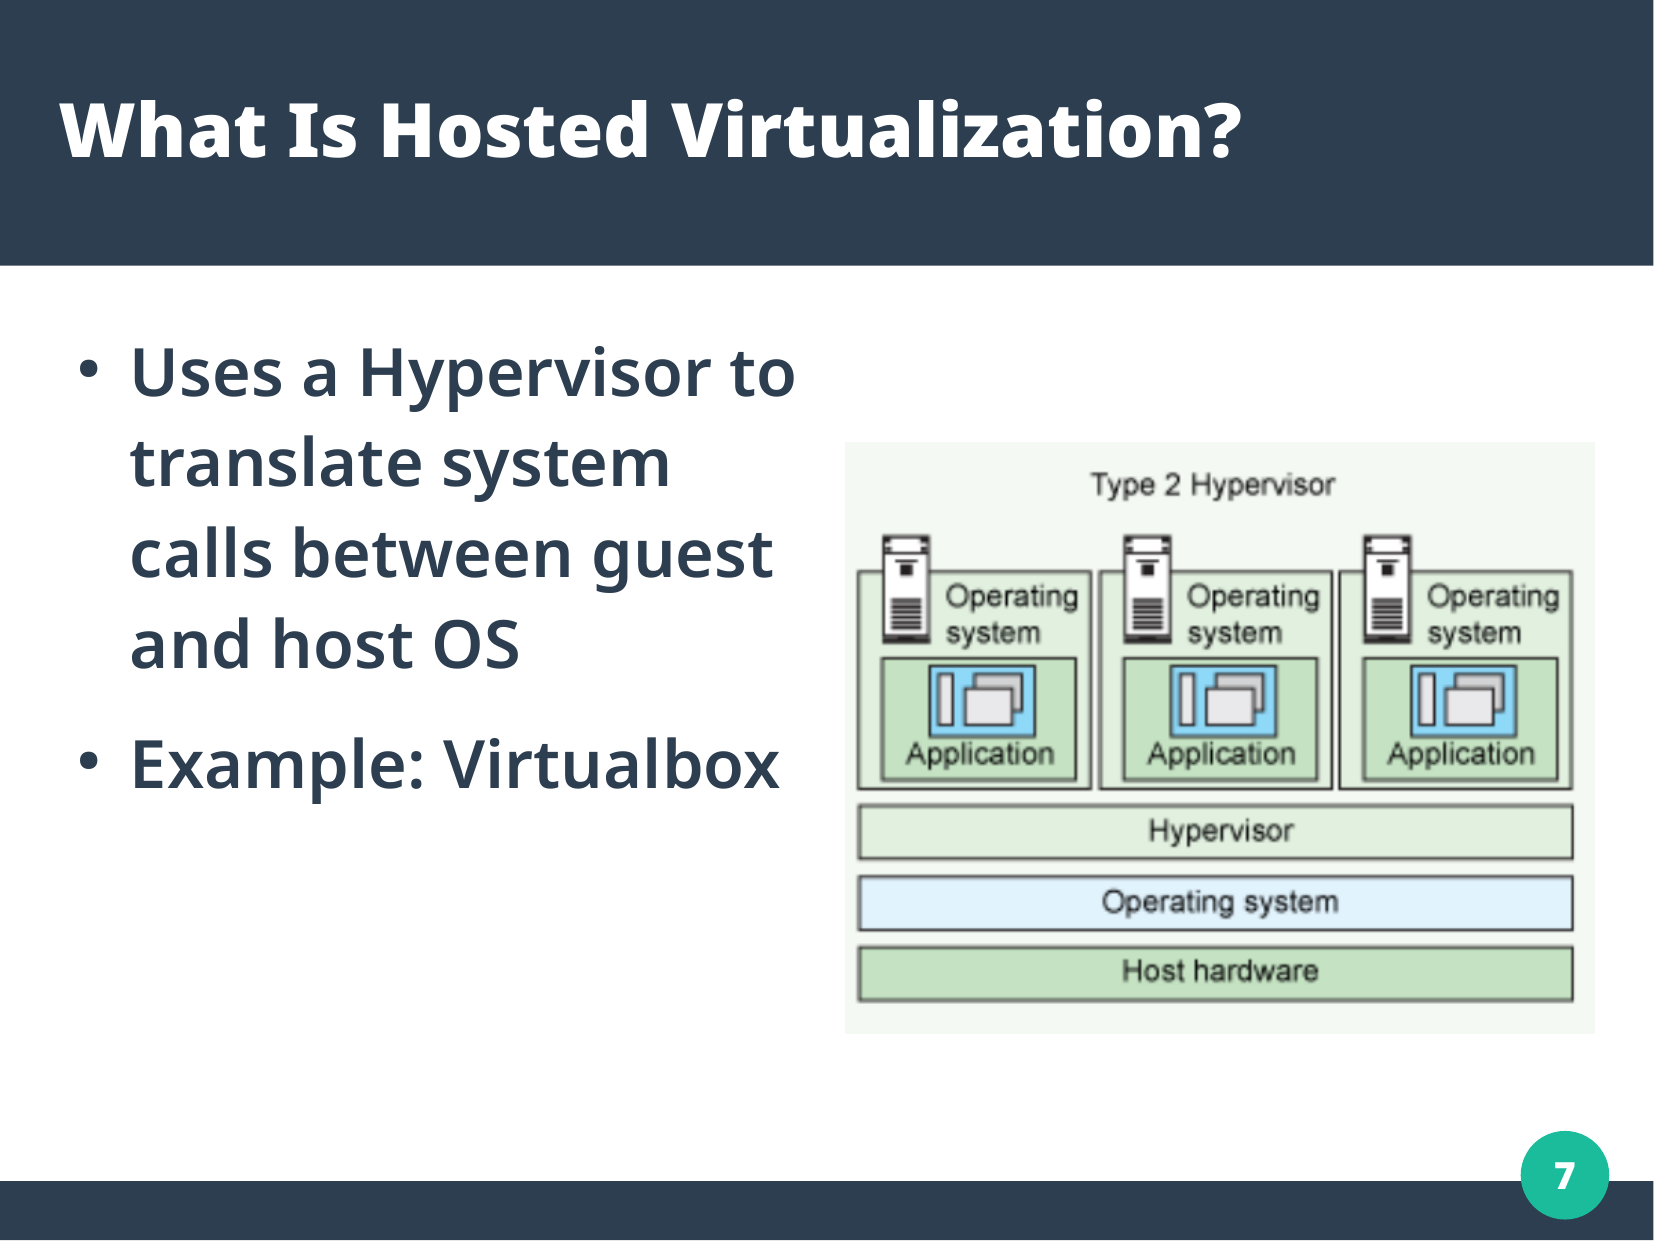

# What Is Hosted Virtualization?
Uses a Hypervisor to translate system calls between guest and host OS
Example: Virtualbox
7